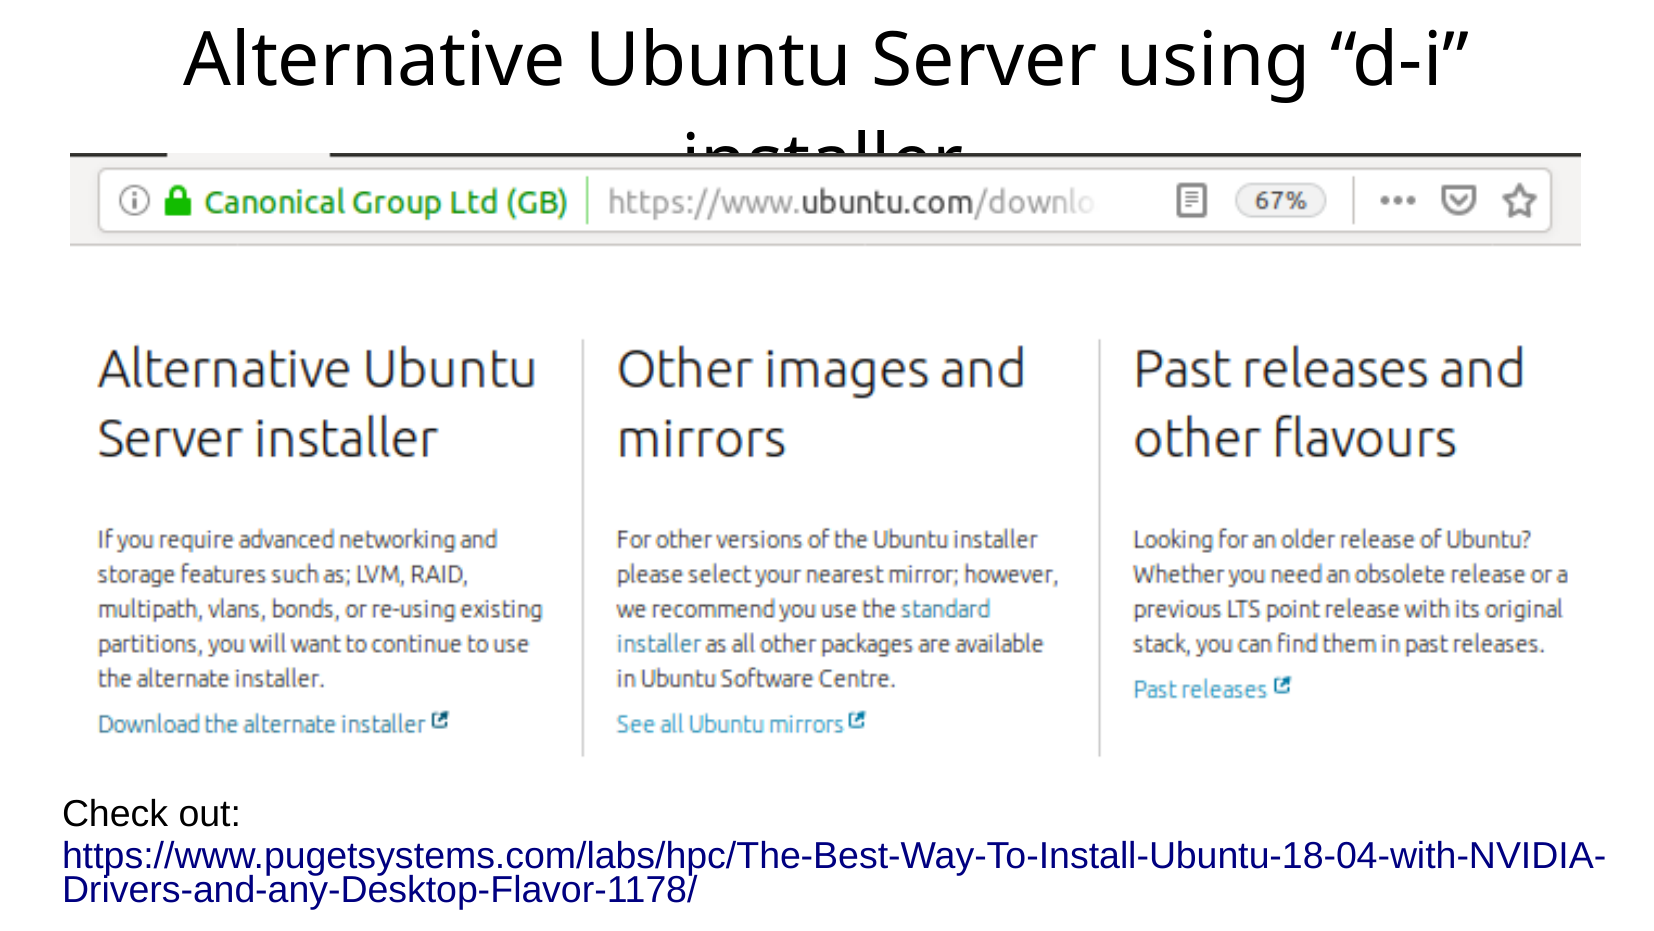

# Alternative Ubuntu Server using “d-i” installer.
Check out: https://www.pugetsystems.com/labs/hpc/The-Best-Way-To-Install-Ubuntu-18-04-with-NVIDIA-Drivers-and-any-Desktop-Flavor-1178/